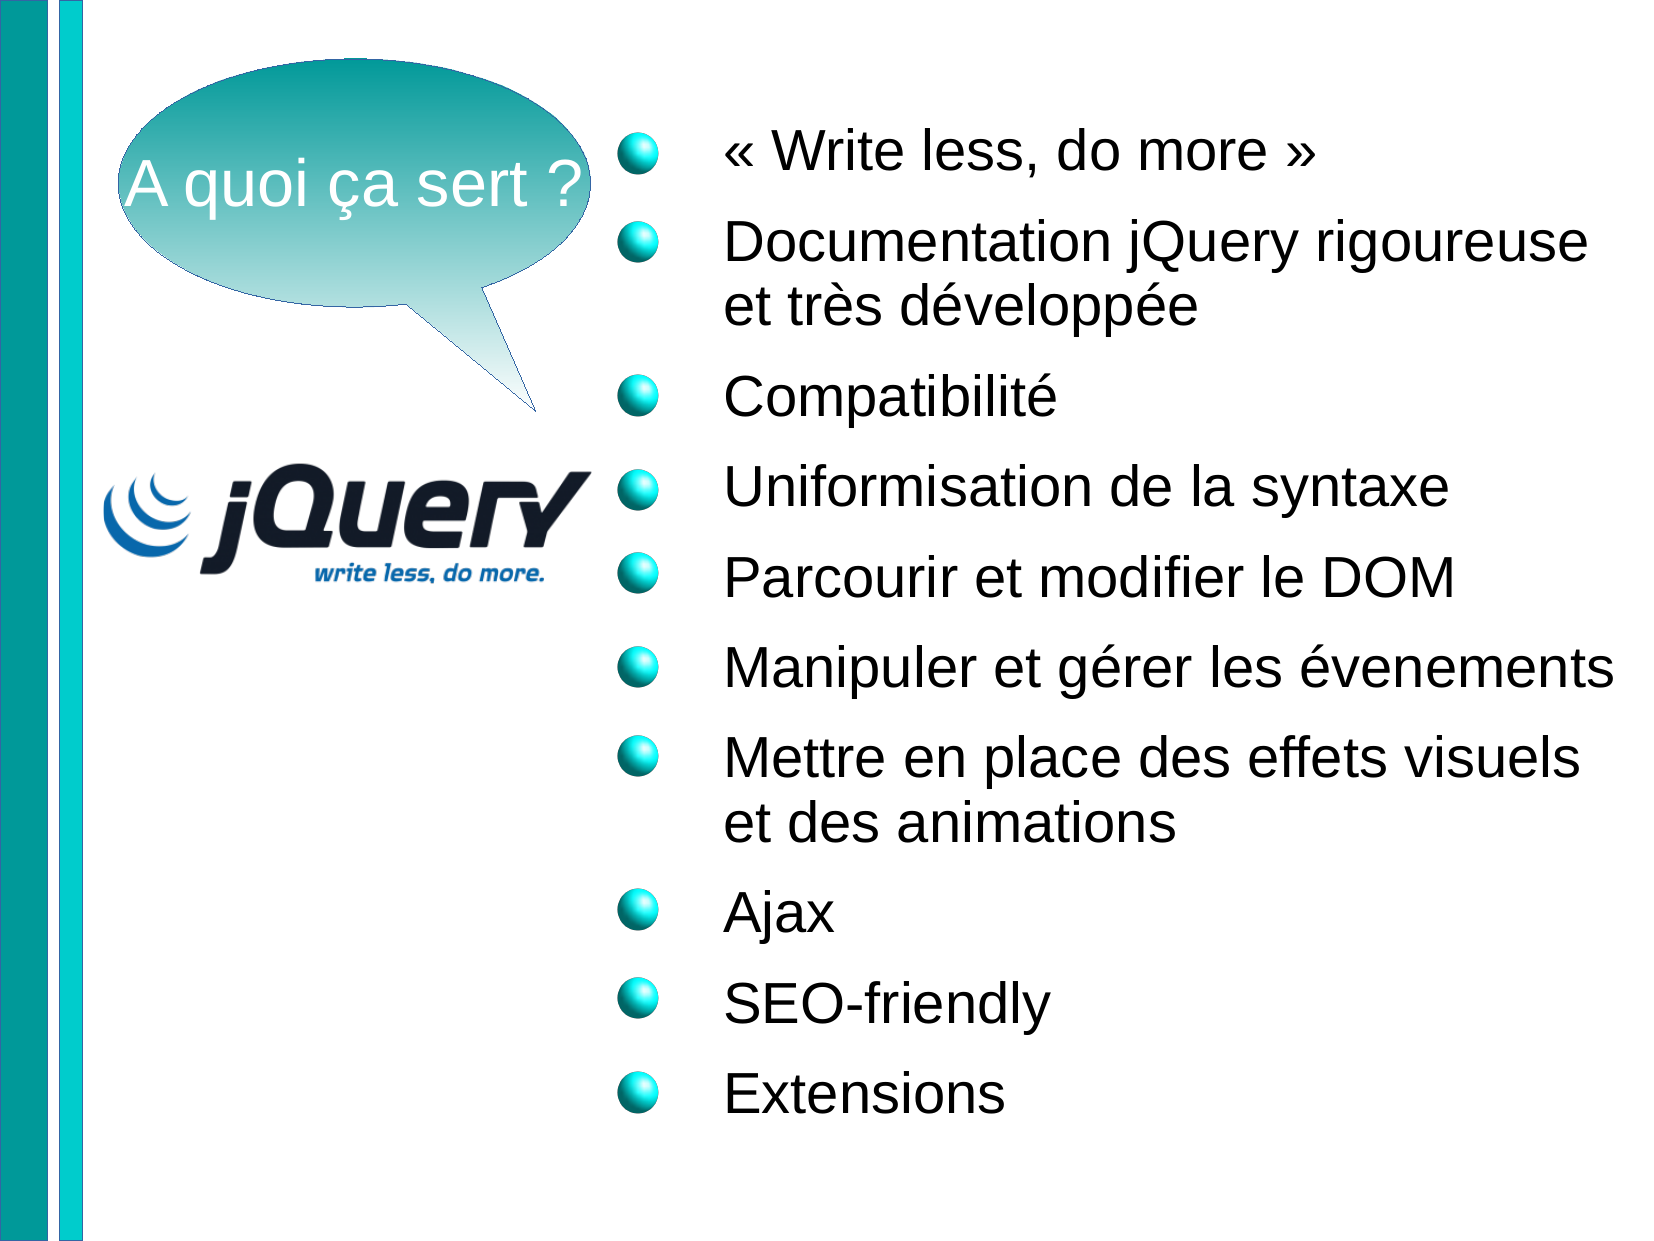

A quoi ça sert ?
# « Write less, do more »
Documentation jQuery rigoureuse et très développée
Compatibilité
Uniformisation de la syntaxe
Parcourir et modifier le DOM
Manipuler et gérer les évenements
Mettre en place des effets visuels et des animations
Ajax
SEO-friendly
Extensions